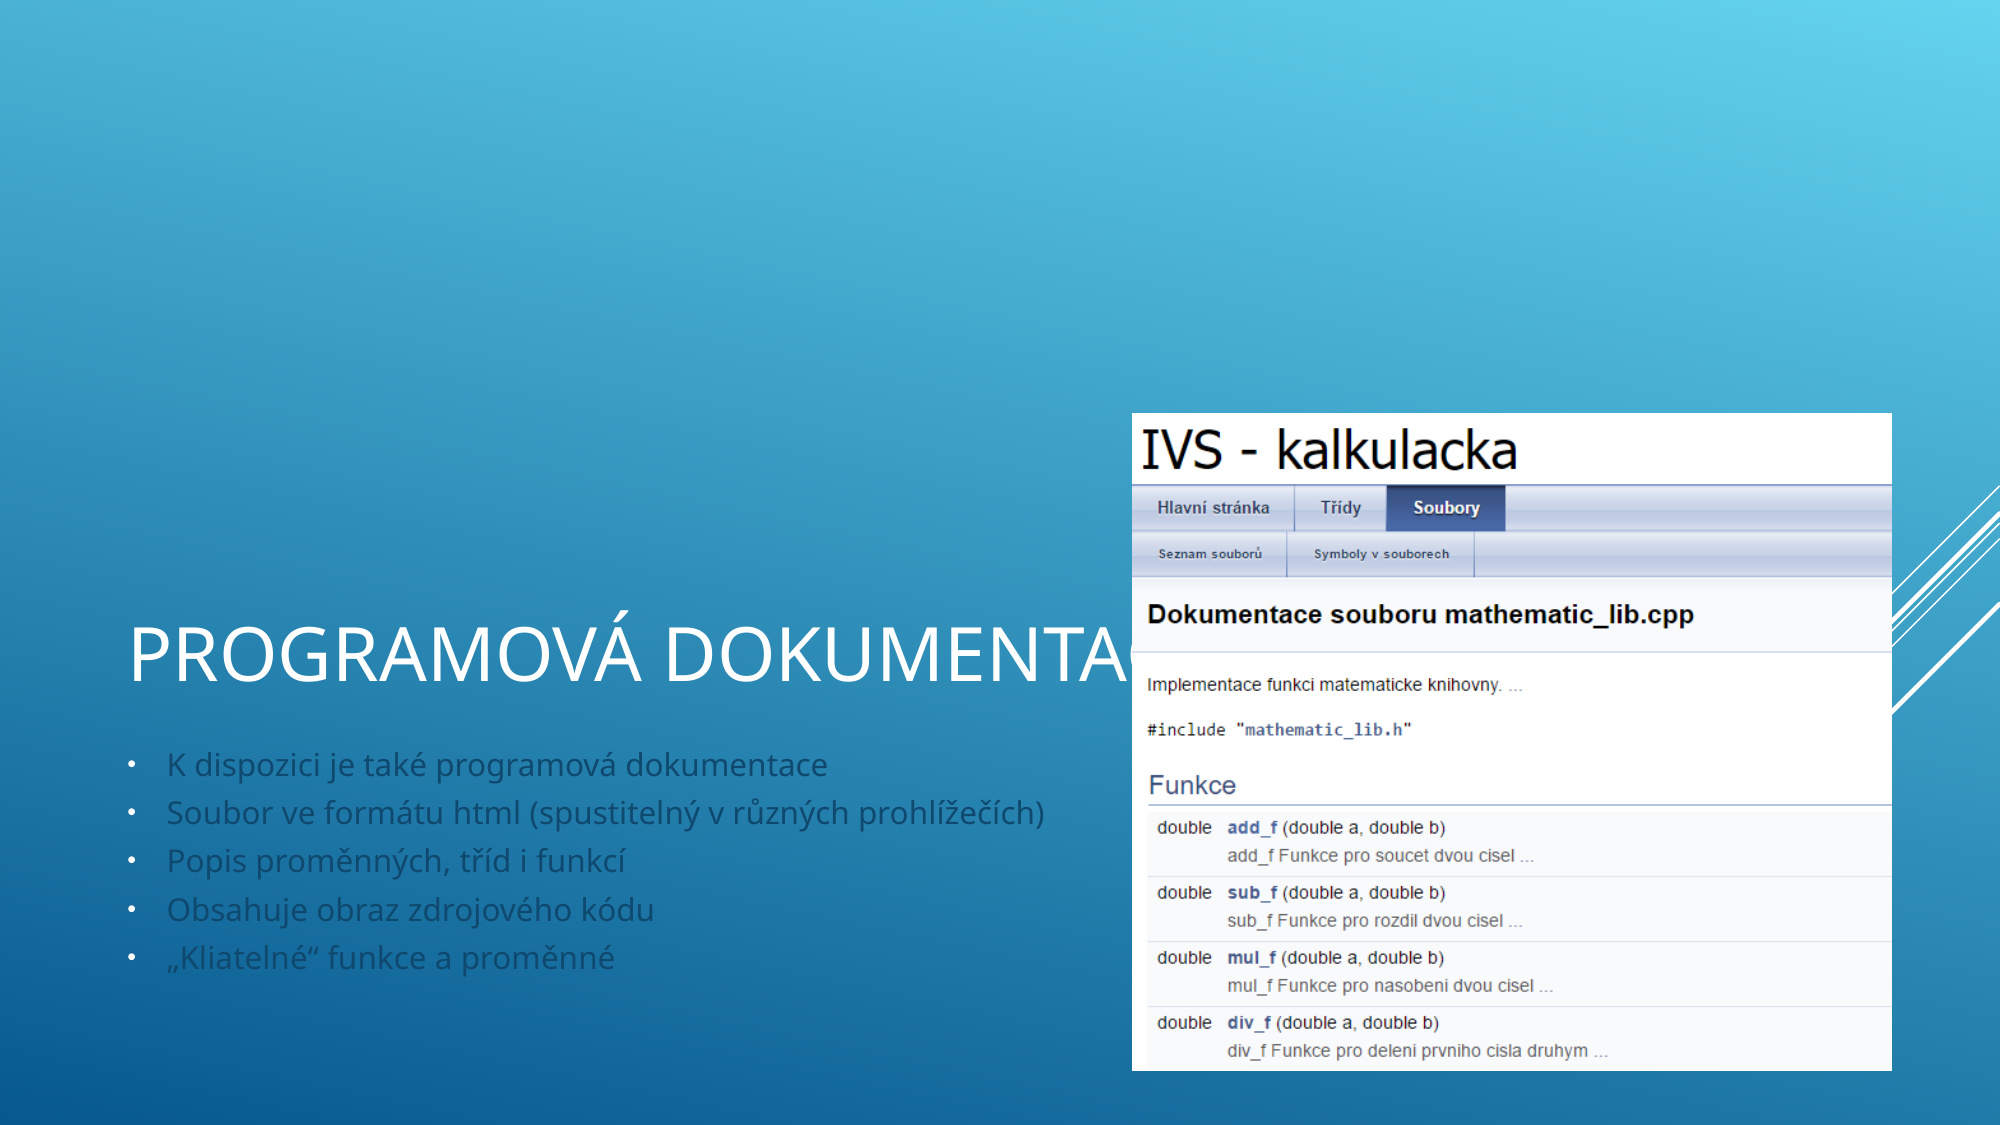

# Programová dokumentace
K dispozici je také programová dokumentace
Soubor ve formátu html (spustitelný v různých prohlížečích)
Popis proměnných, tříd i funkcí
Obsahuje obraz zdrojového kódu
„Kliatelné“ funkce a proměnné